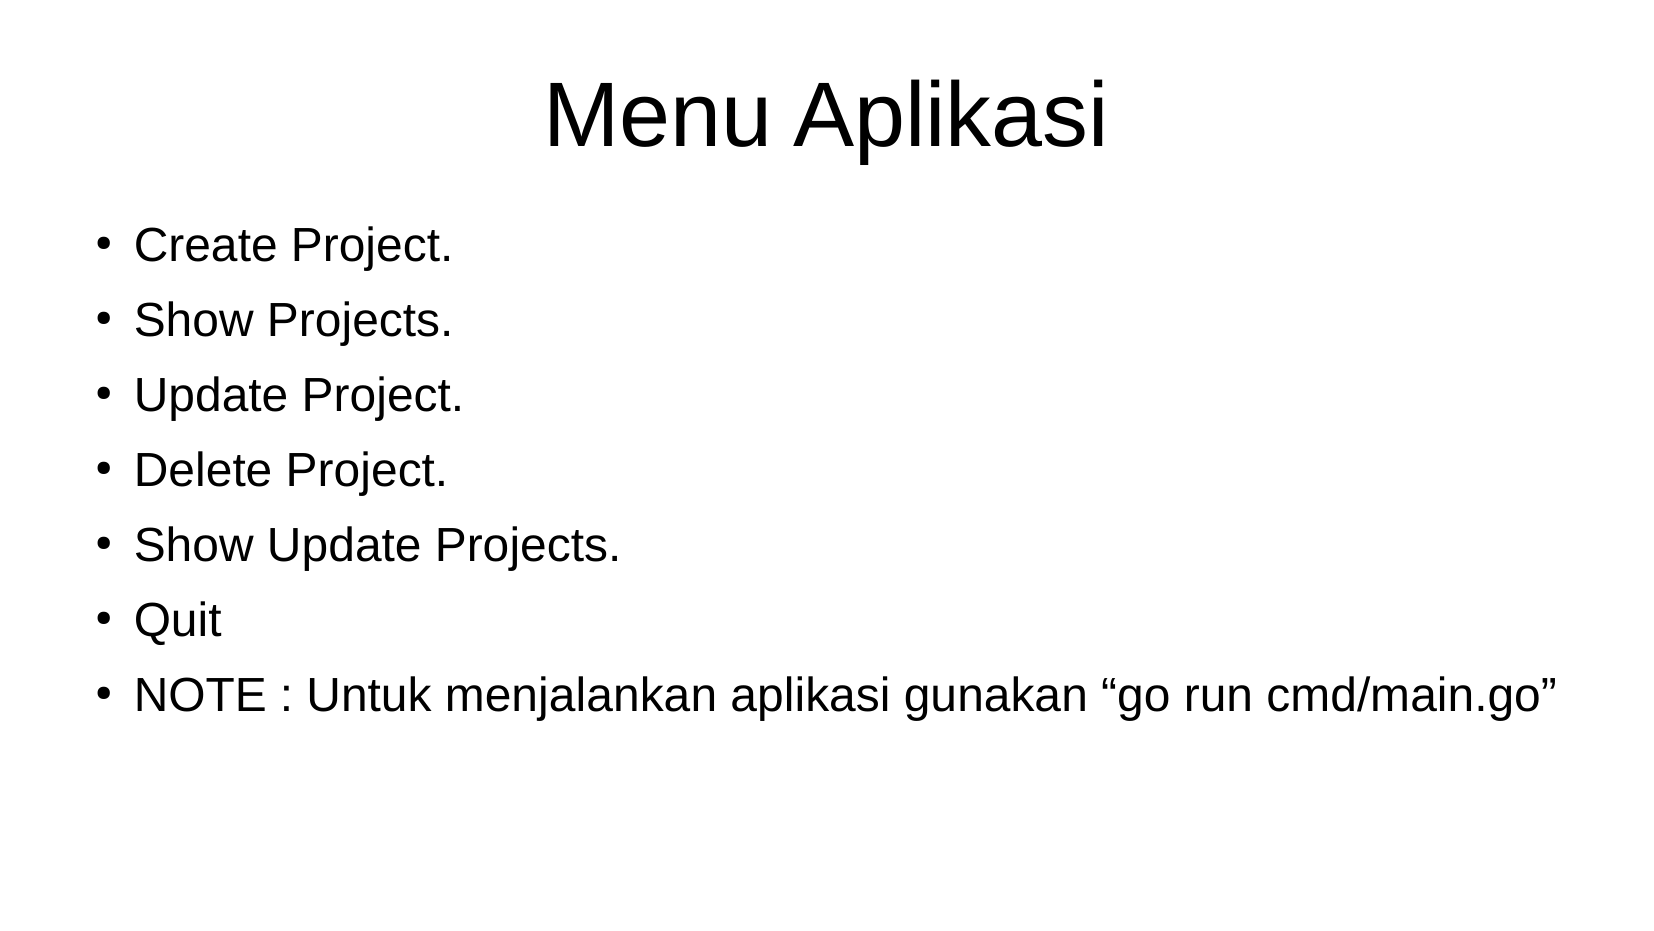

# Menu Aplikasi
Create Project.
Show Projects.
Update Project.
Delete Project.
Show Update Projects.
Quit
NOTE : Untuk menjalankan aplikasi gunakan “go run cmd/main.go”